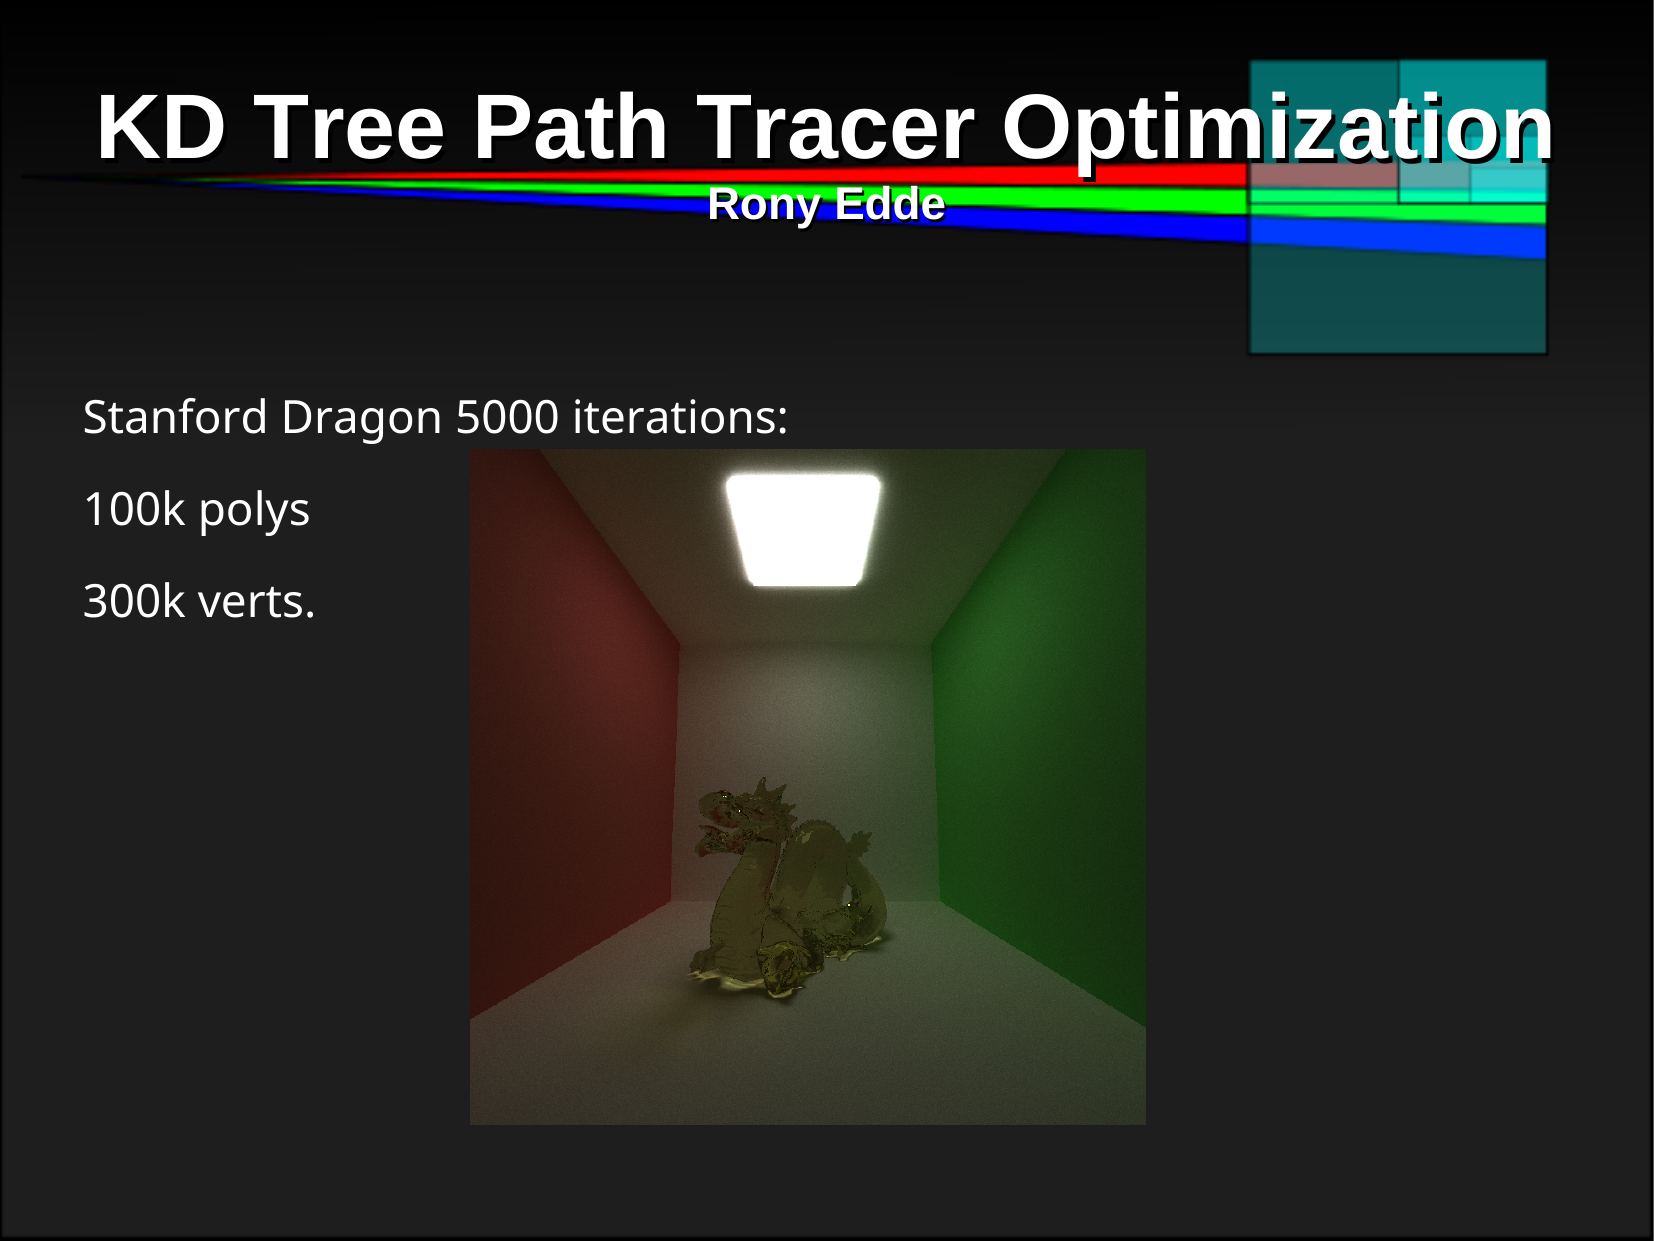

# KD Tree Path Tracer Optimization Rony Edde
Stanford Dragon 5000 iterations:
100k polys
300k verts.